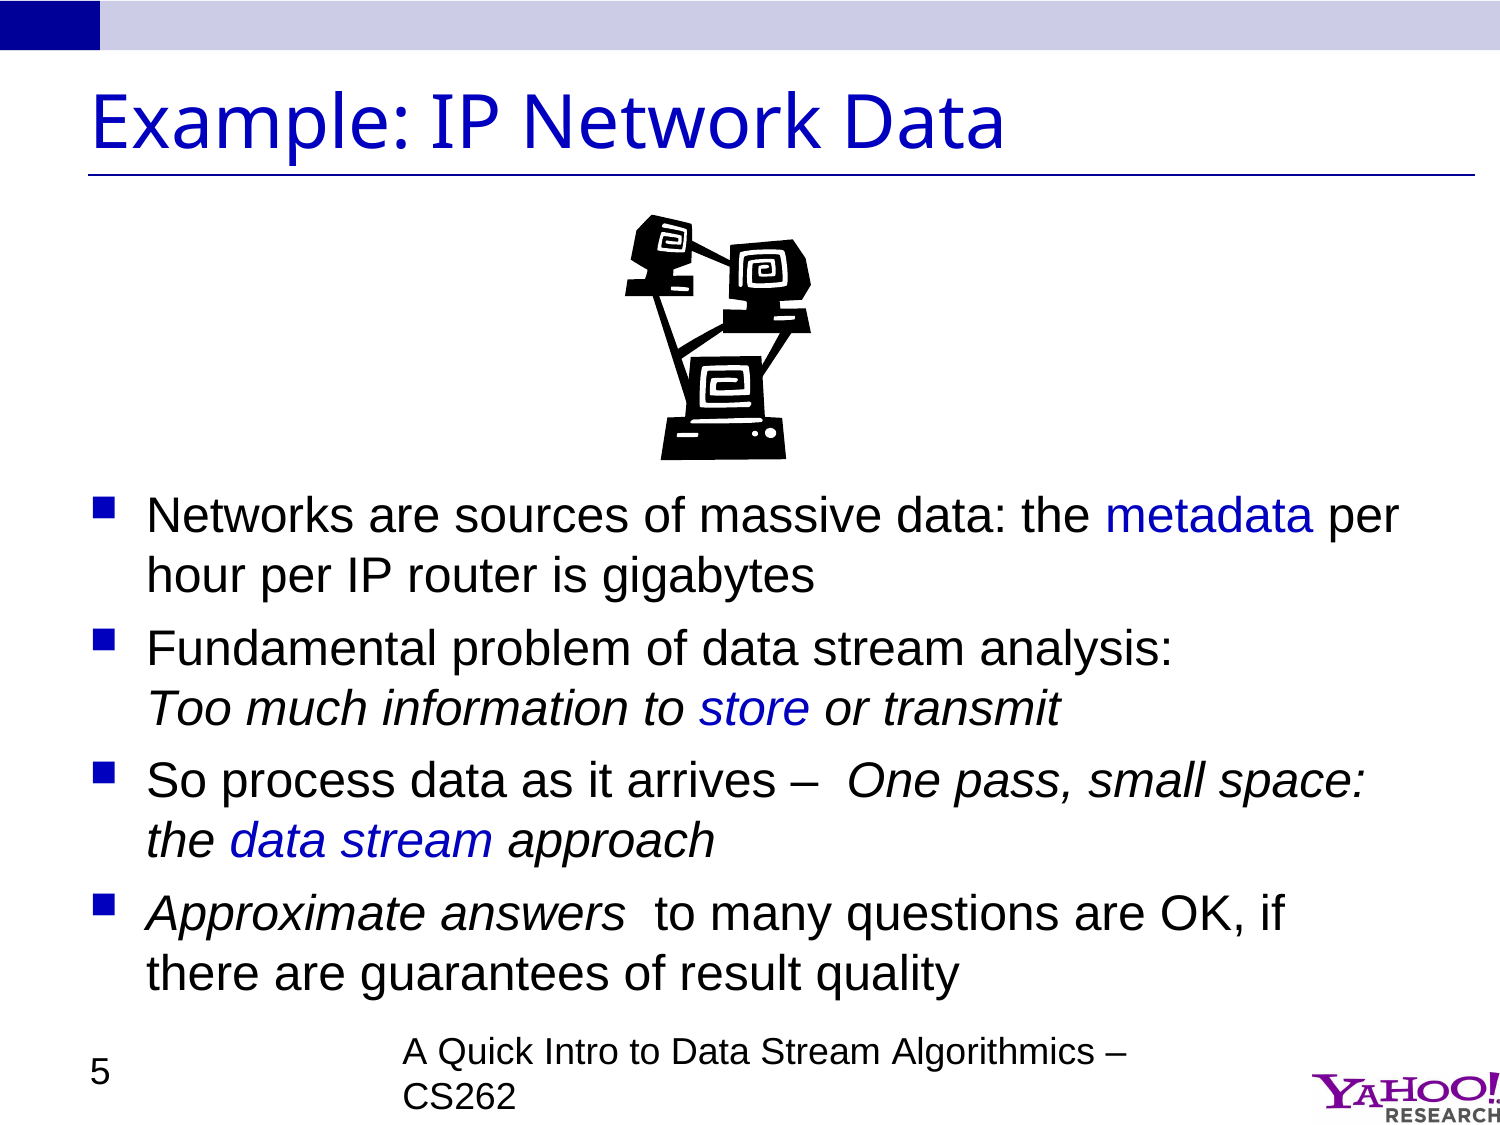

# Example: IP Network Data
Networks are sources of massive data: the metadata per hour per IP router is gigabytes
Fundamental problem of data stream analysis:
Too much information to store or transmit
So process data as it arrives – One pass, small space: the data stream approach
Approximate answers to many questions are OK, if there are guarantees of result quality
Fundamentals of Analyzing and Mining Data Streams
5